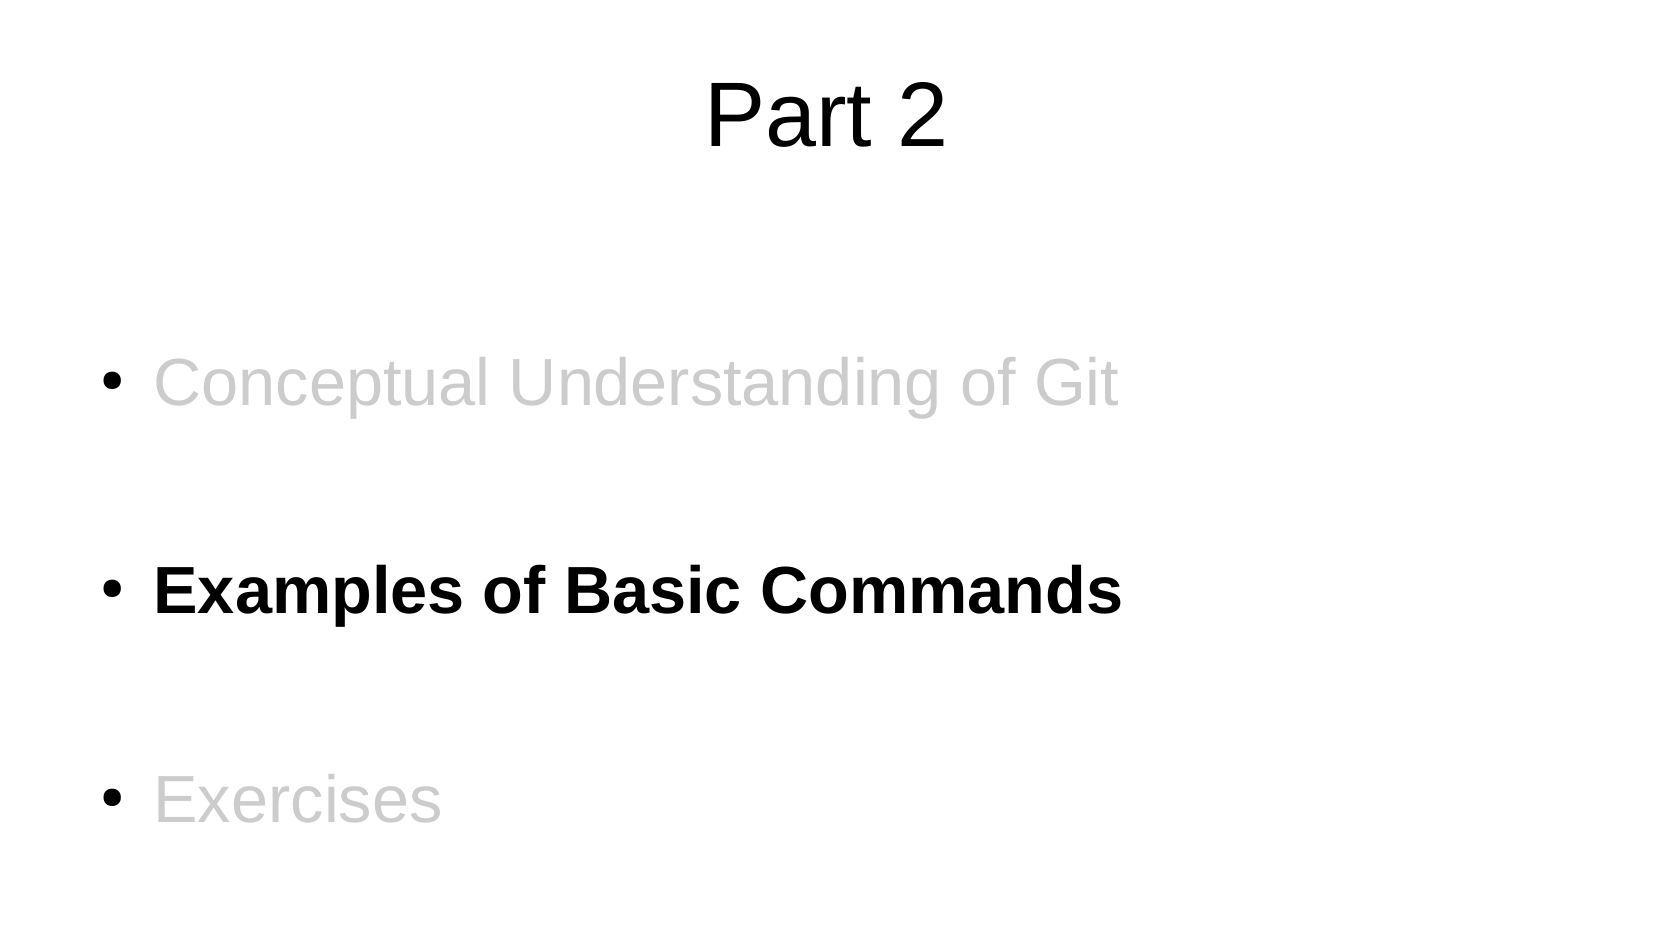

# Part 2
Conceptual Understanding of Git
Examples of Basic Commands
Exercises